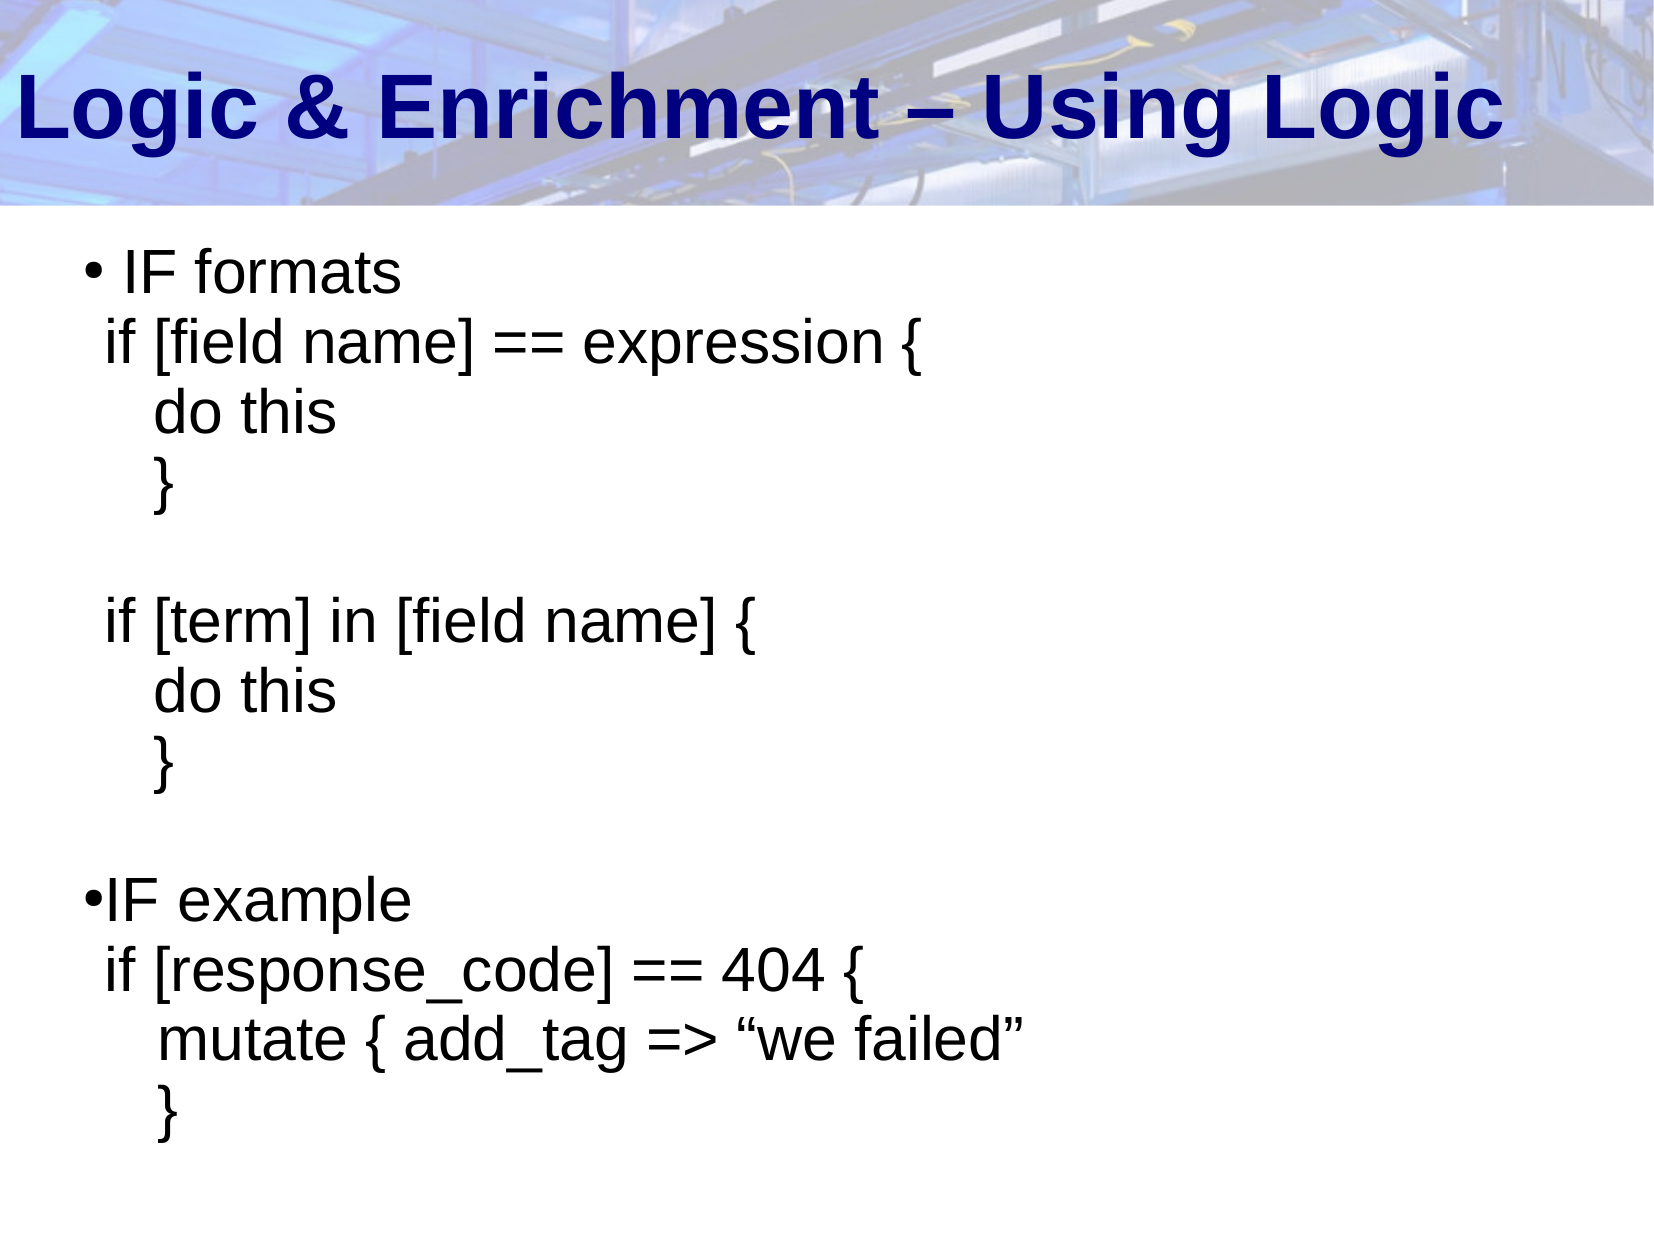

# Logic & Enrichment – Using Logic
 IF formats
if [field name] == expression {
do this
}
if [term] in [field name] {
do this
}
IF example
if [response_code] == 404 {
	mutate { add_tag => “we failed”
	}